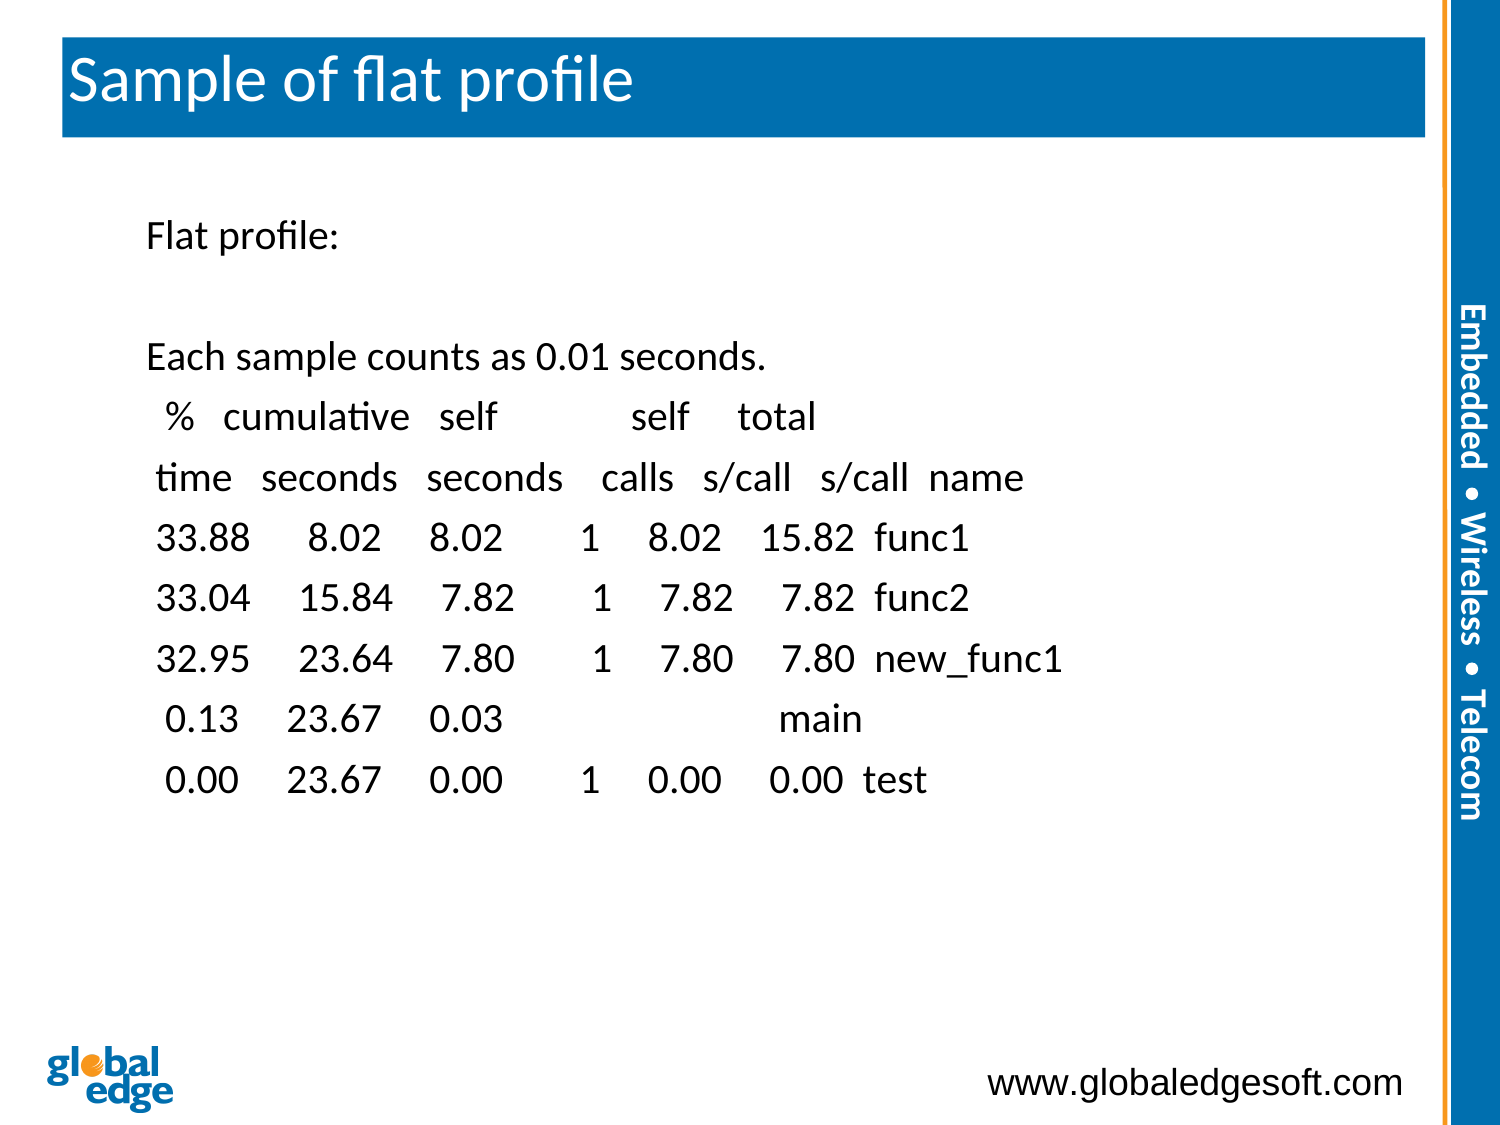

# Sample of flat profile
Flat profile:
Each sample counts as 0.01 seconds.
 % cumulative self self total
 time seconds seconds calls s/call s/call name
 33.88 8.02 8.02 1 8.02 15.82 func1
 33.04 15.84 7.82 1 7.82 7.82 func2
 32.95 23.64 7.80 1 7.80 7.80 new_func1
 0.13 23.67 0.03 main
 0.00 23.67 0.00 1 0.00 0.00 test